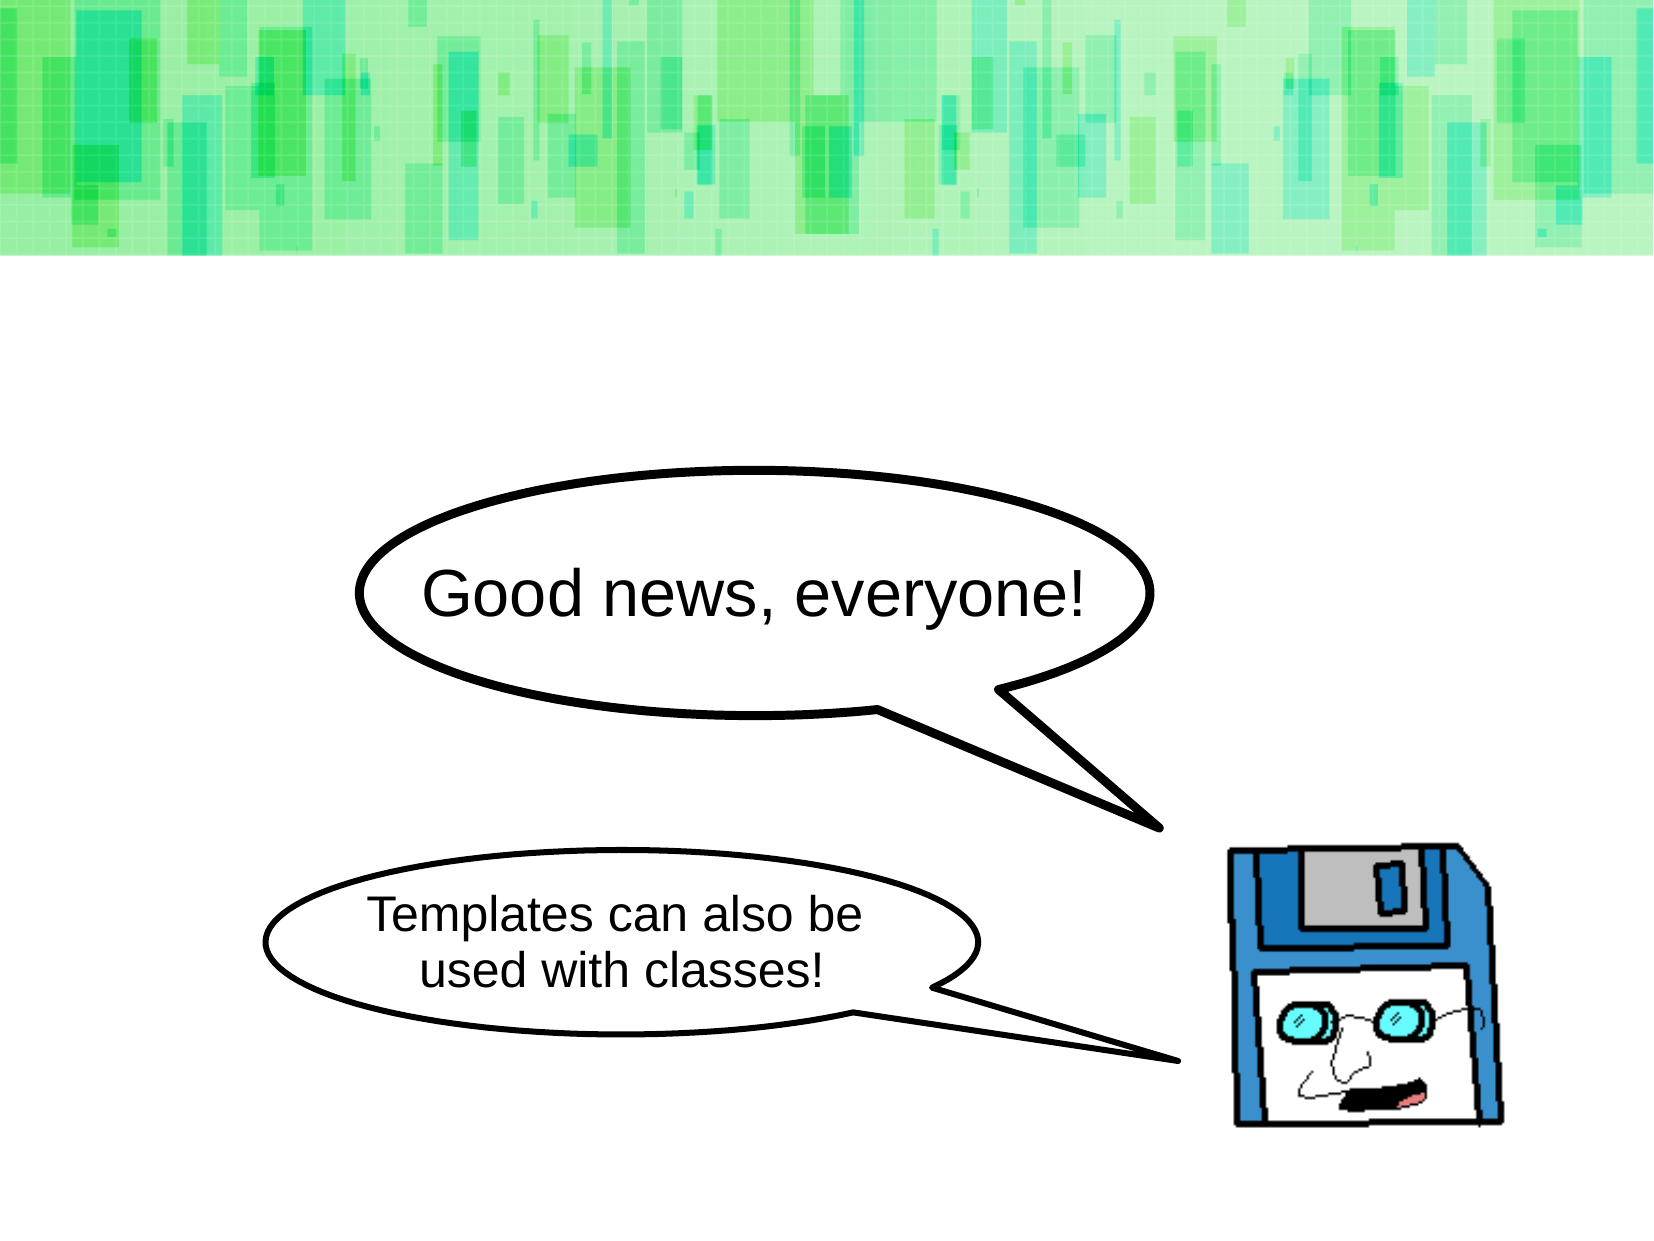

Good news, everyone!
Templates can also be
used with classes!